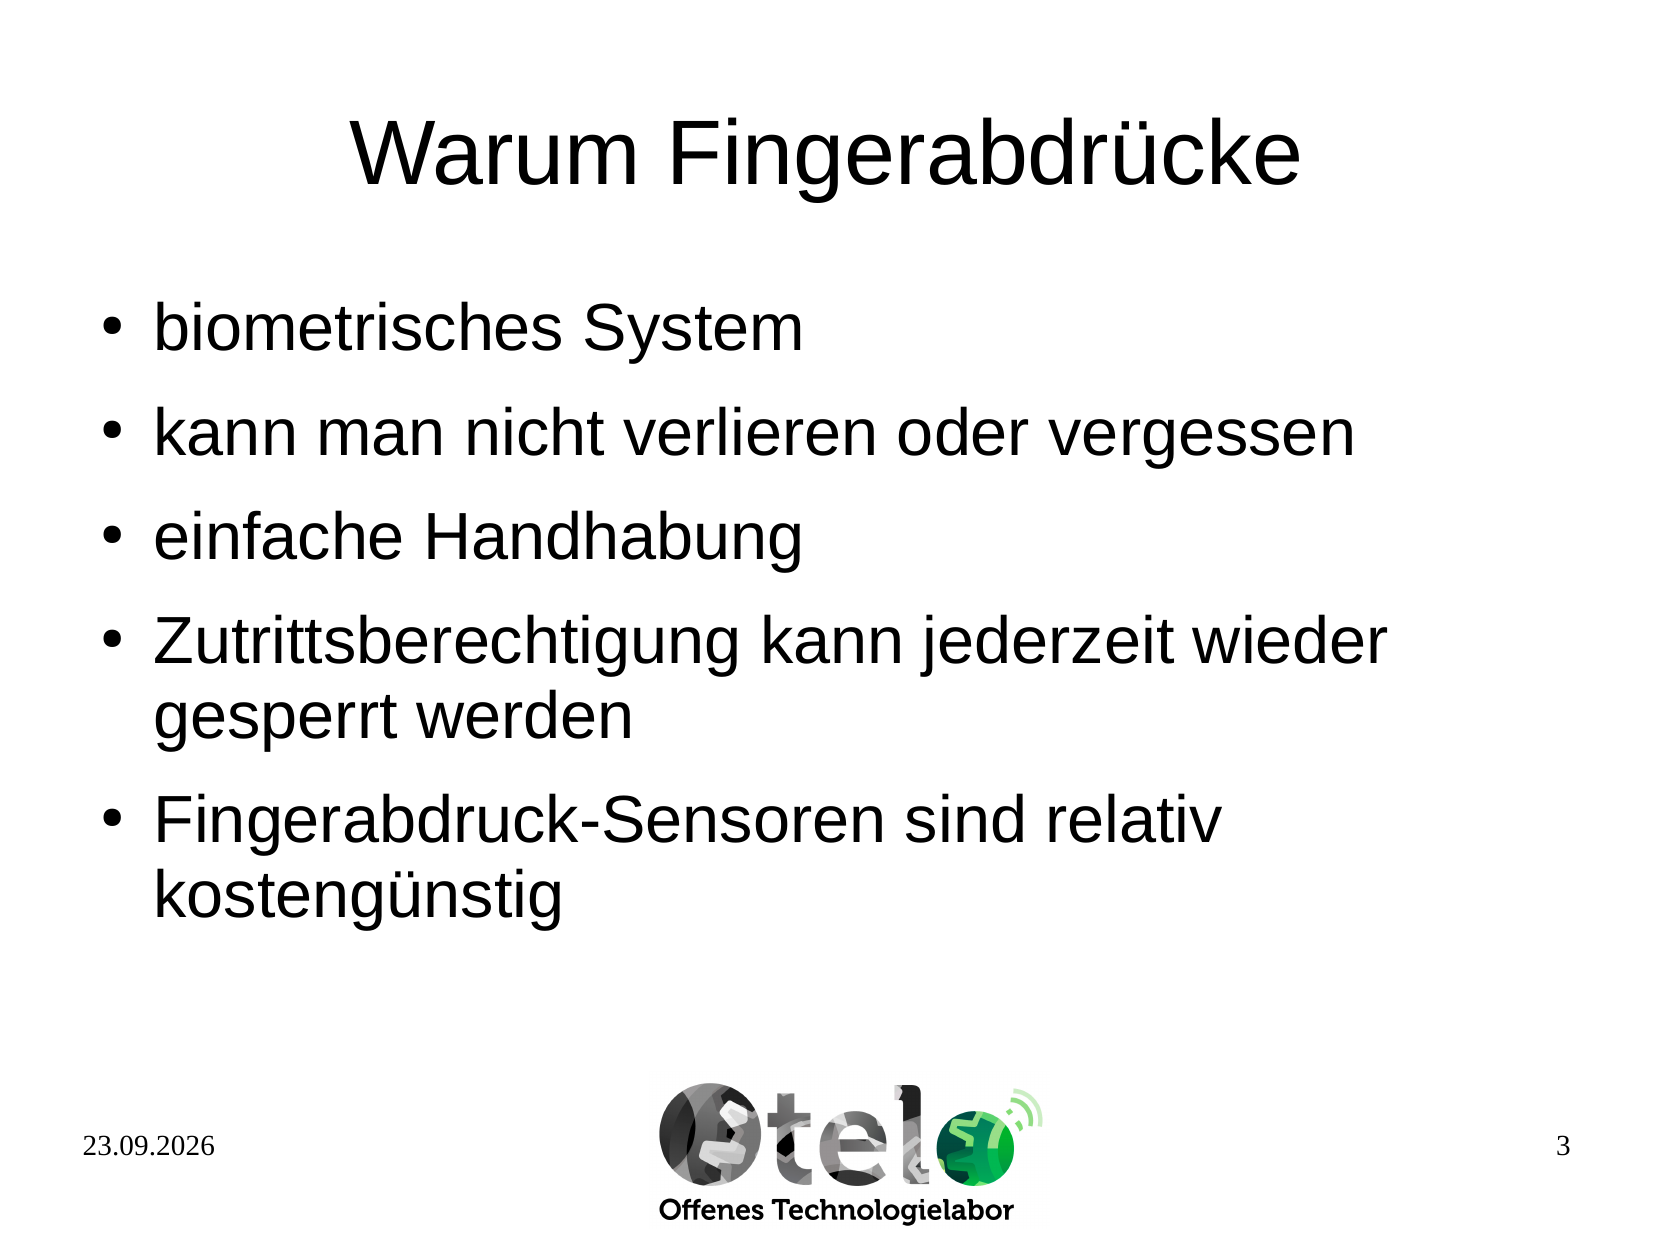

# Warum Fingerabdrücke
biometrisches System
kann man nicht verlieren oder vergessen
einfache Handhabung
Zutrittsberechtigung kann jederzeit wieder gesperrt werden
Fingerabdruck-Sensoren sind relativ kostengünstig
3